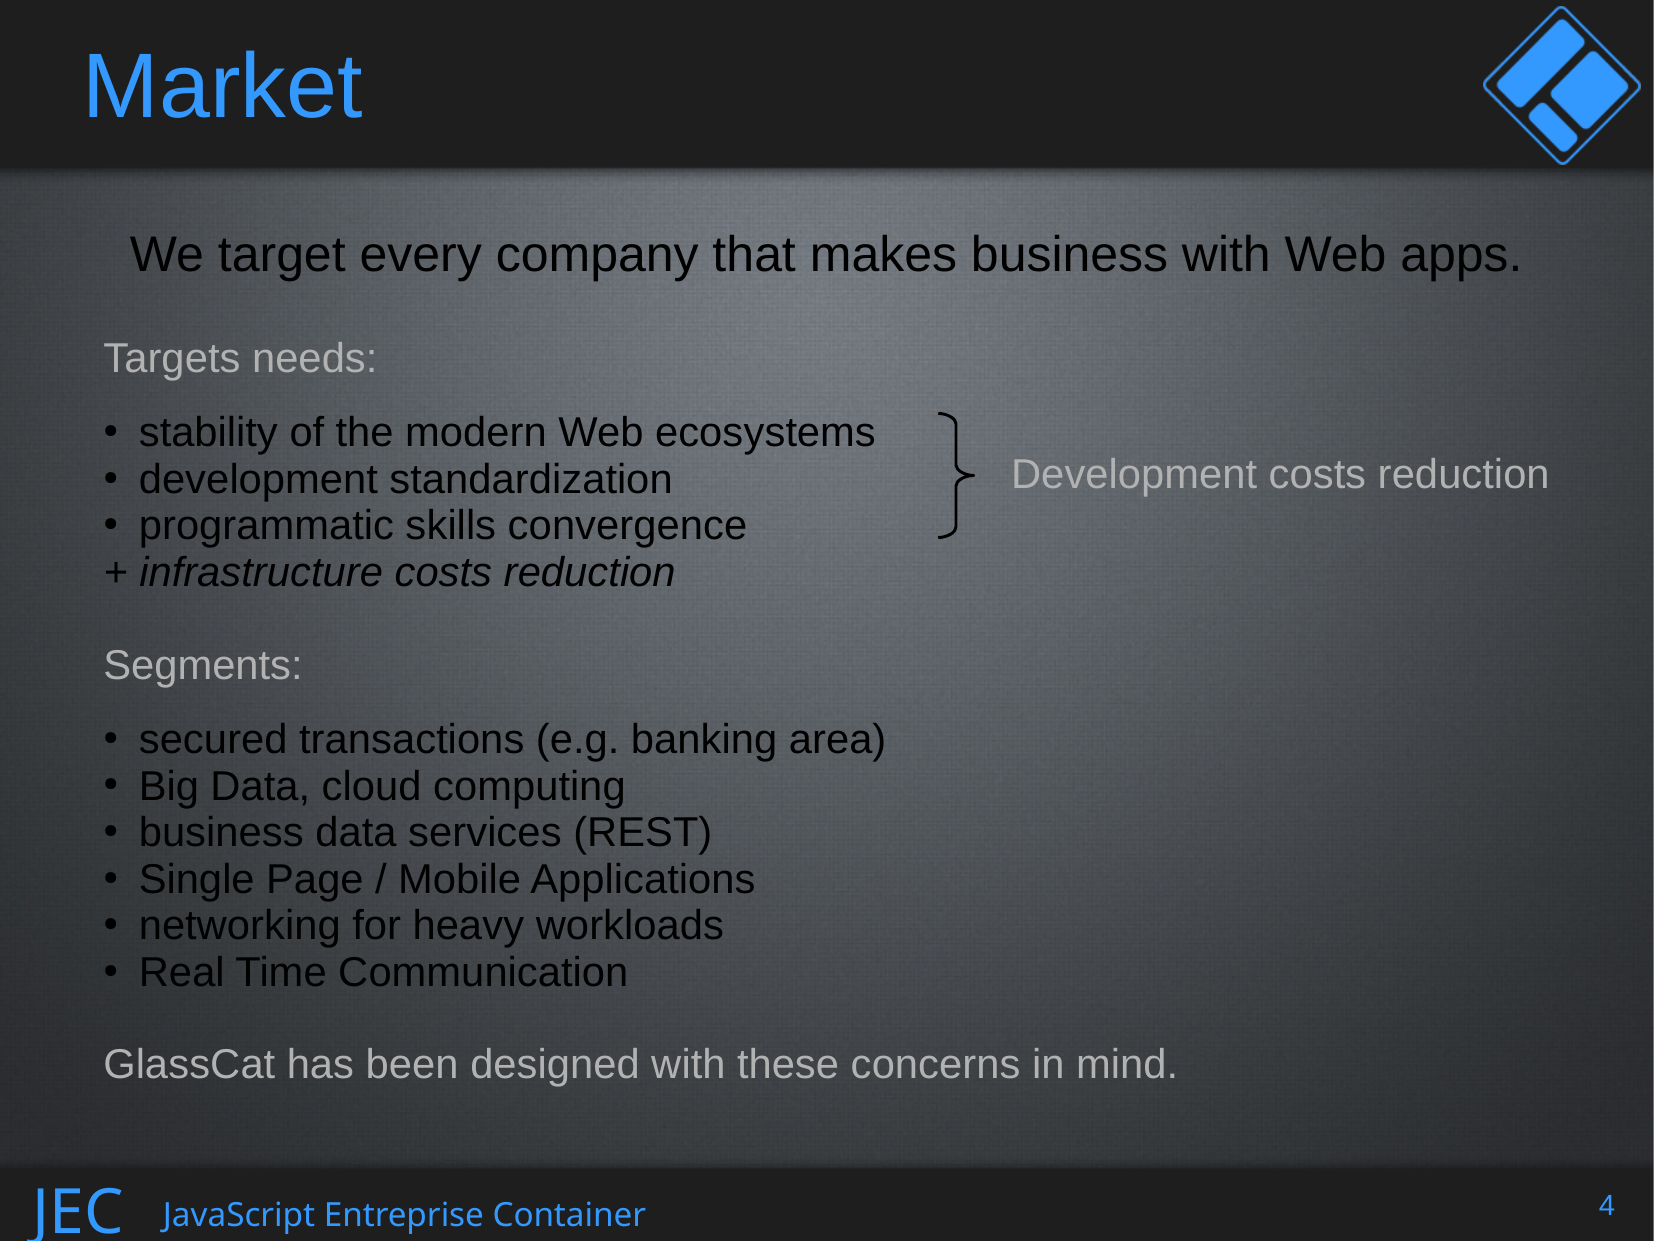

# Market
We target every company that makes business with Web apps.
Targets needs:
stability of the modern Web ecosystems
development standardization
programmatic skills convergence
+ infrastructure costs reduction
Segments:
secured transactions (e.g. banking area)
Big Data, cloud computing
business data services (REST)
Single Page / Mobile Applications
networking for heavy workloads
Real Time Communication
GlassCat has been designed with these concerns in mind.
Development costs reduction
JEC
4
JavaScript Entreprise Container